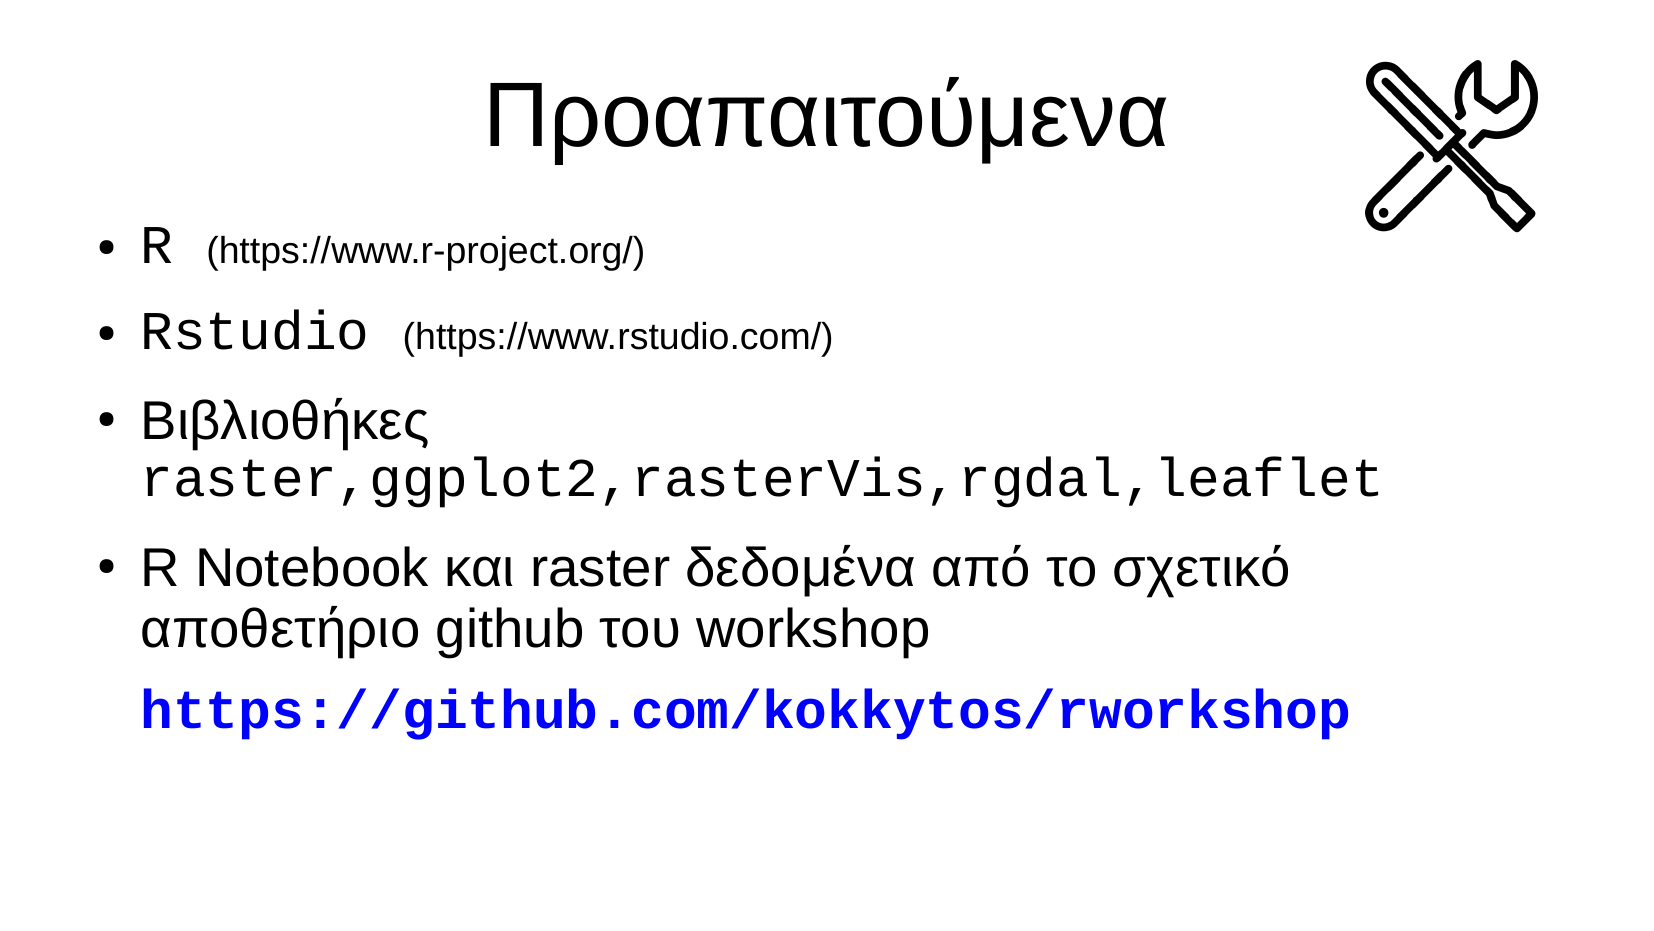

# Προαπαιτούμενα
R (https://www.r-project.org/)
Rstudio (https://www.rstudio.com/)
Βιβλιοθήκες raster,ggplot2,rasterVis,rgdal,leaflet
R Notebook και raster δεδομένα από το σχετικό αποθετήριο github του workshop
https://github.com/kokkytos/rworkshop